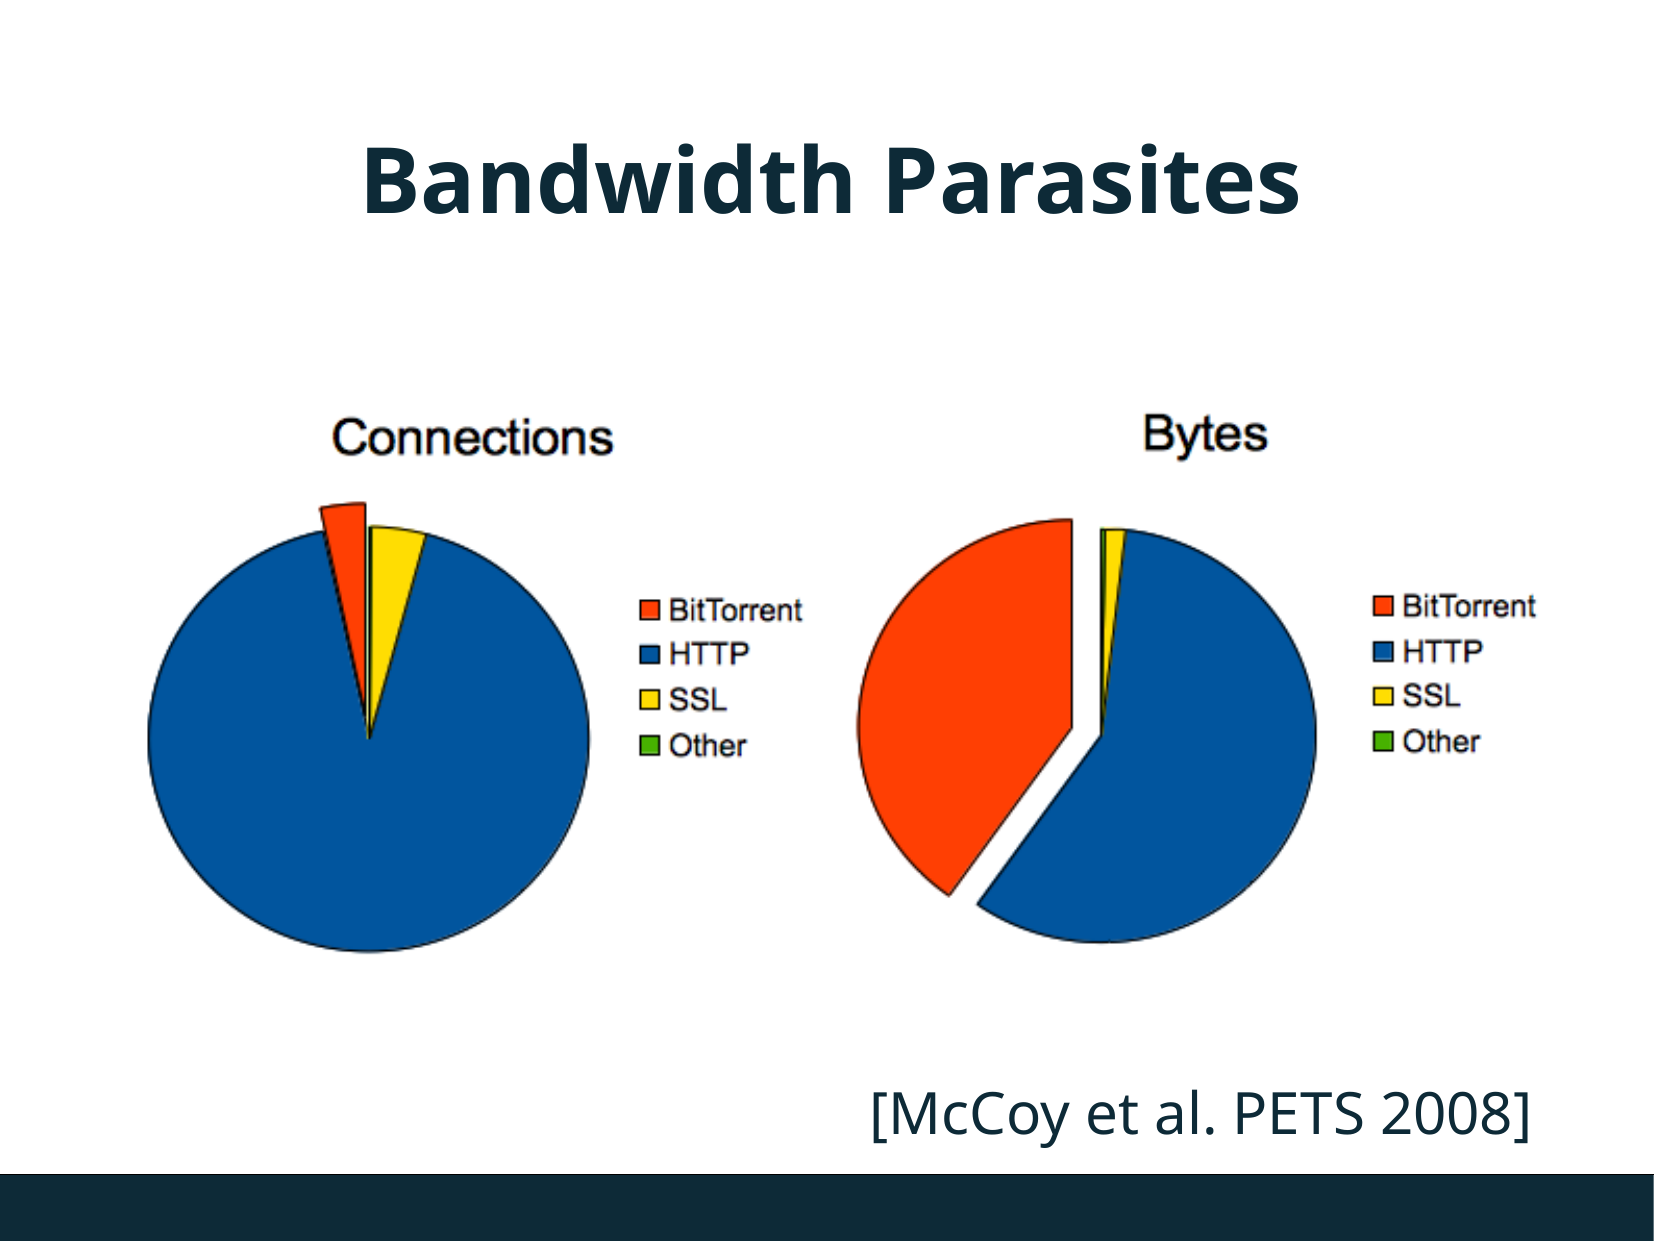

# Bandwidth Parasites
[McCoy et al. PETS 2008]